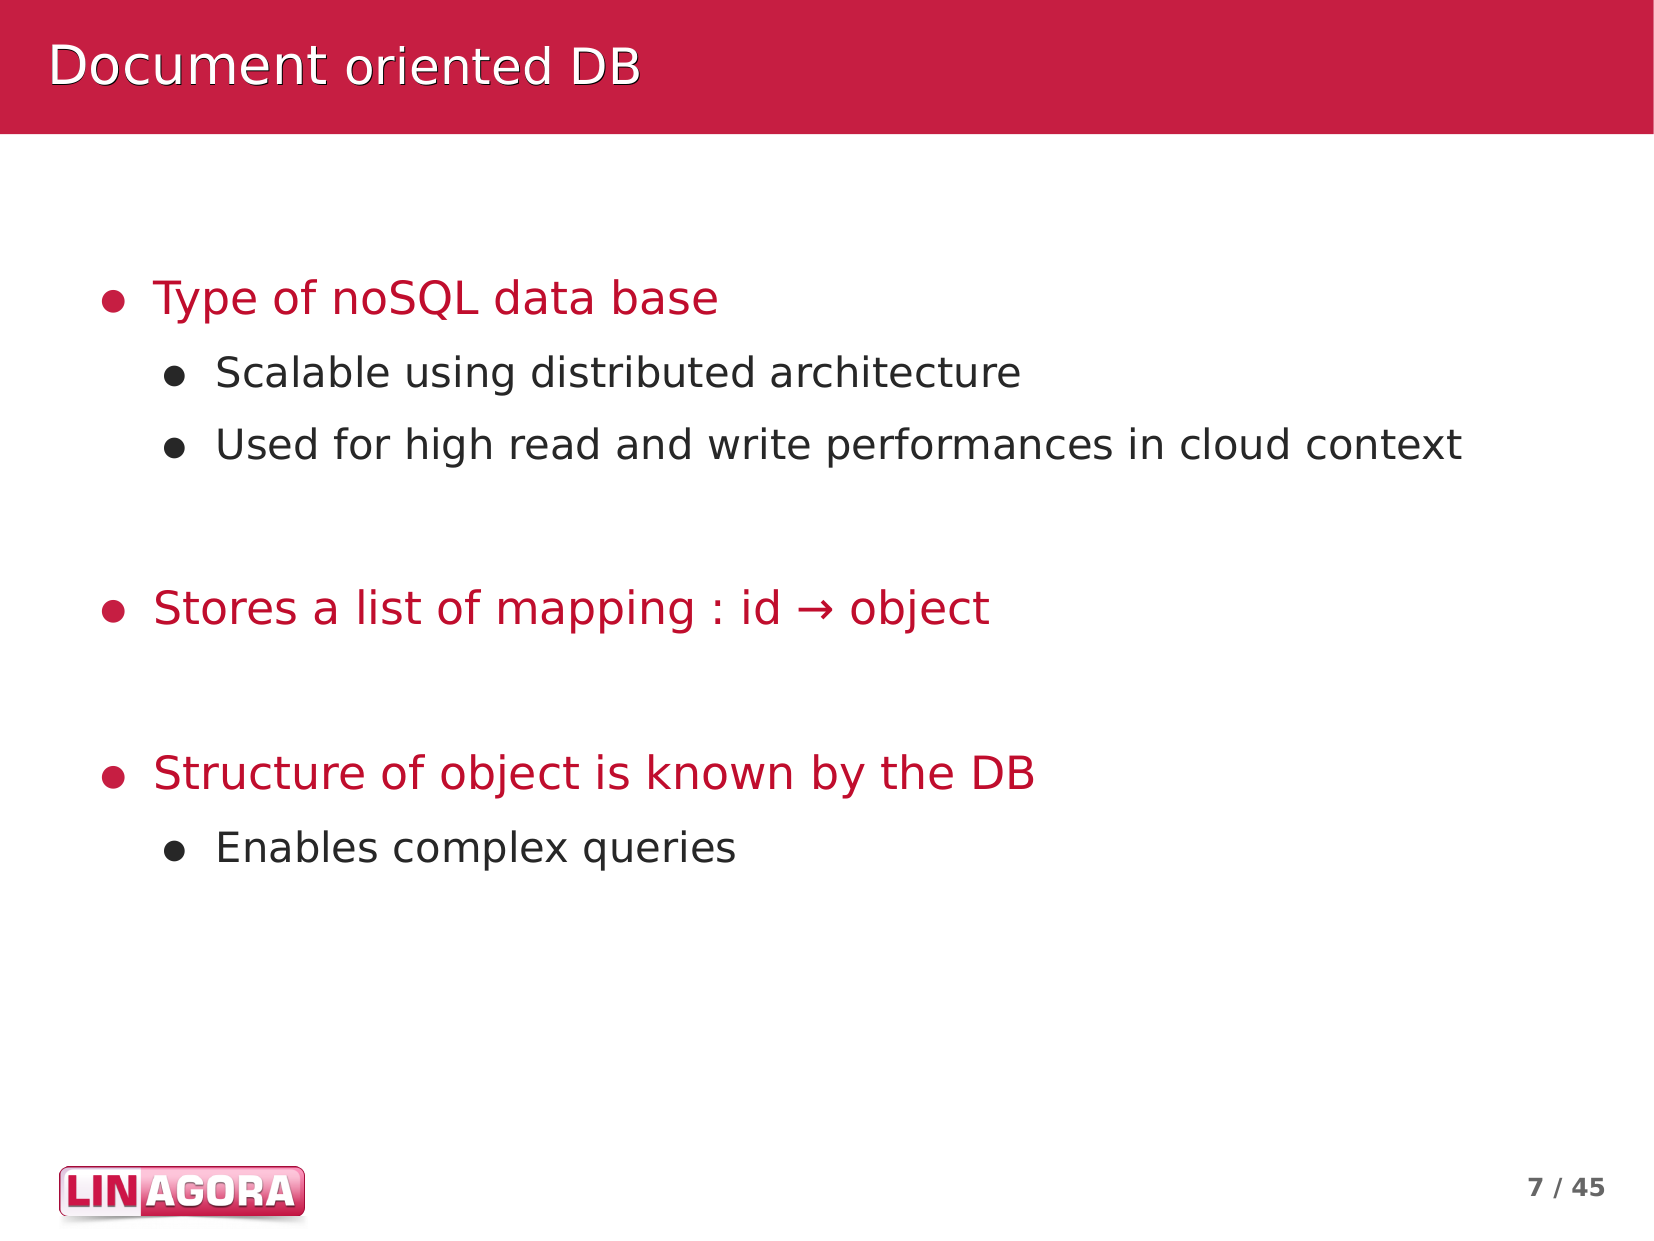

# Document oriented DB
Type of noSQL data base
Scalable using distributed architecture
Used for high read and write performances in cloud context
Stores a list of mapping : id → object
Structure of object is known by the DB
Enables complex queries